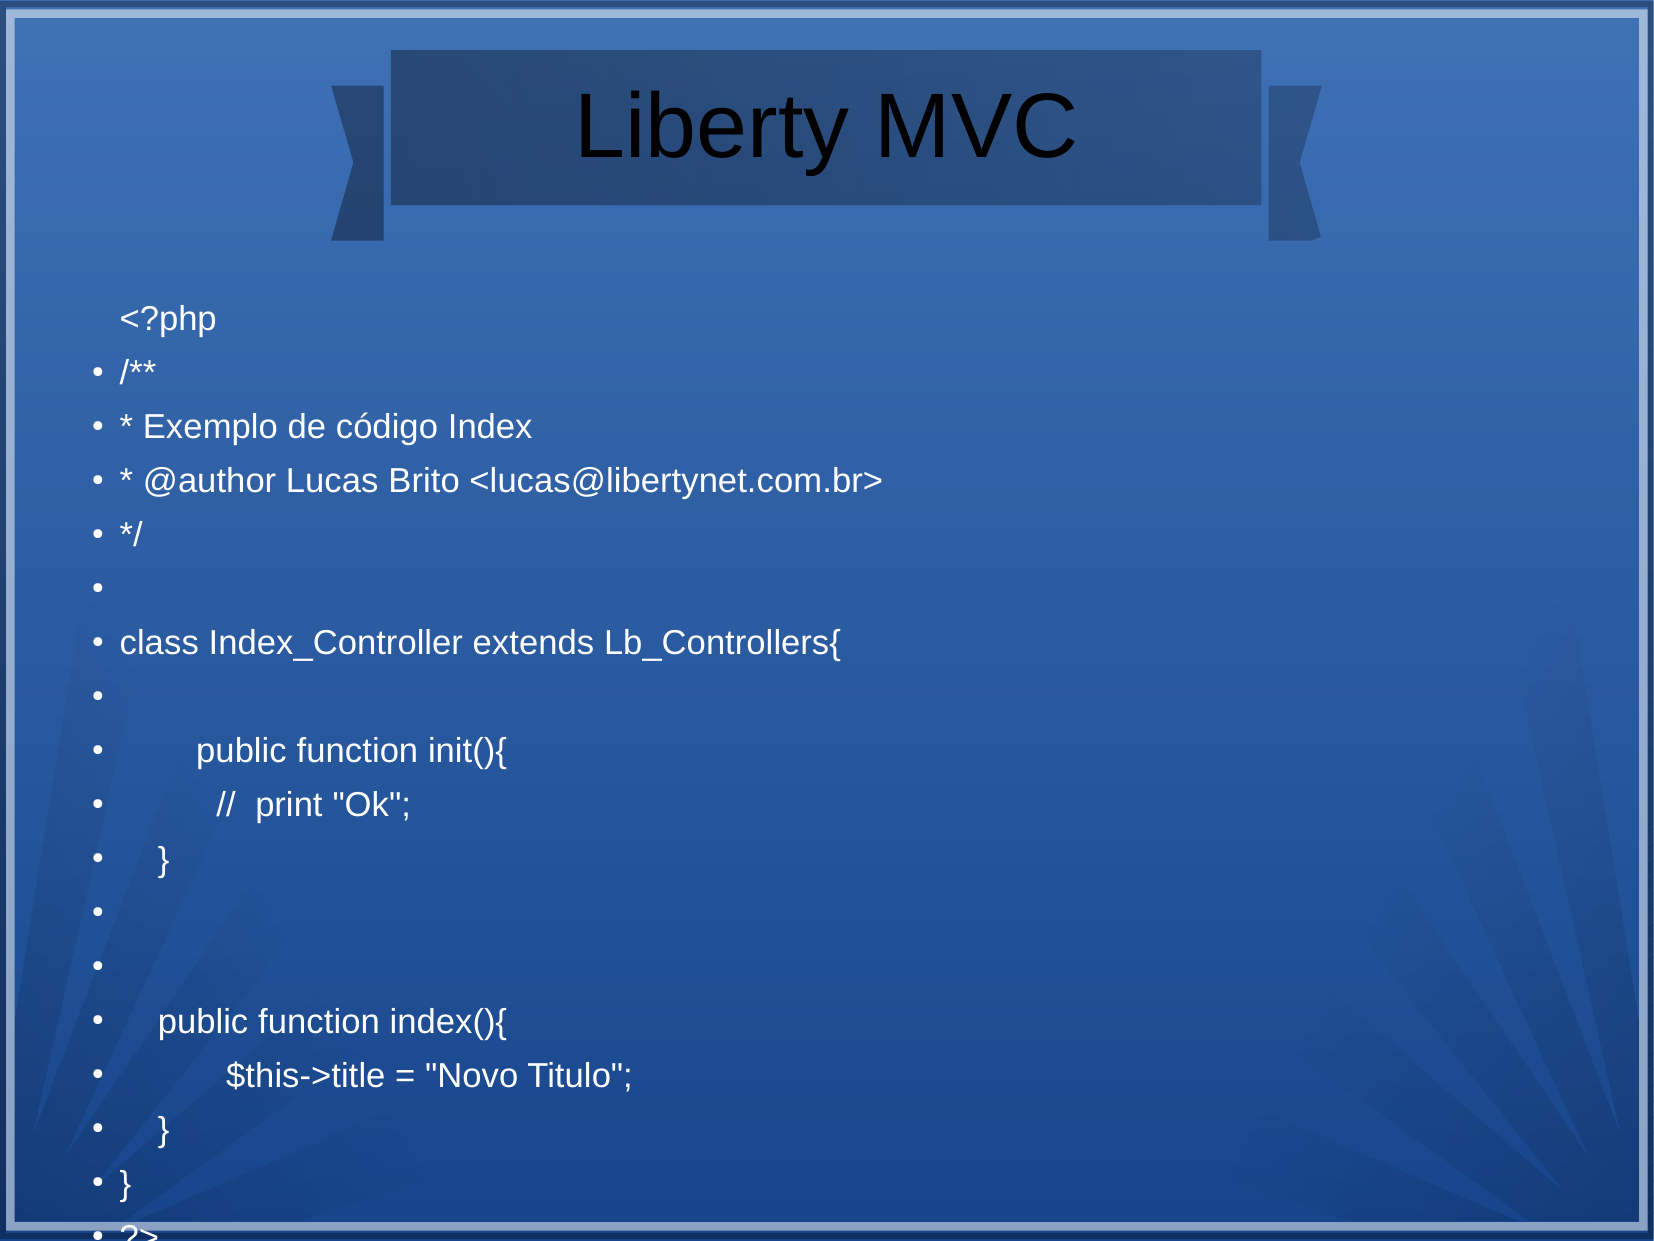

# Liberty MVC
<?php
/**
* Exemplo de código Index
* @author Lucas Brito <lucas@libertynet.com.br>
*/
class Index_Controller extends Lb_Controllers{
 	public function init(){
	 // print "Ok";
	}
	public function index(){
	 $this->title = "Novo Titulo";
	}
}
?>